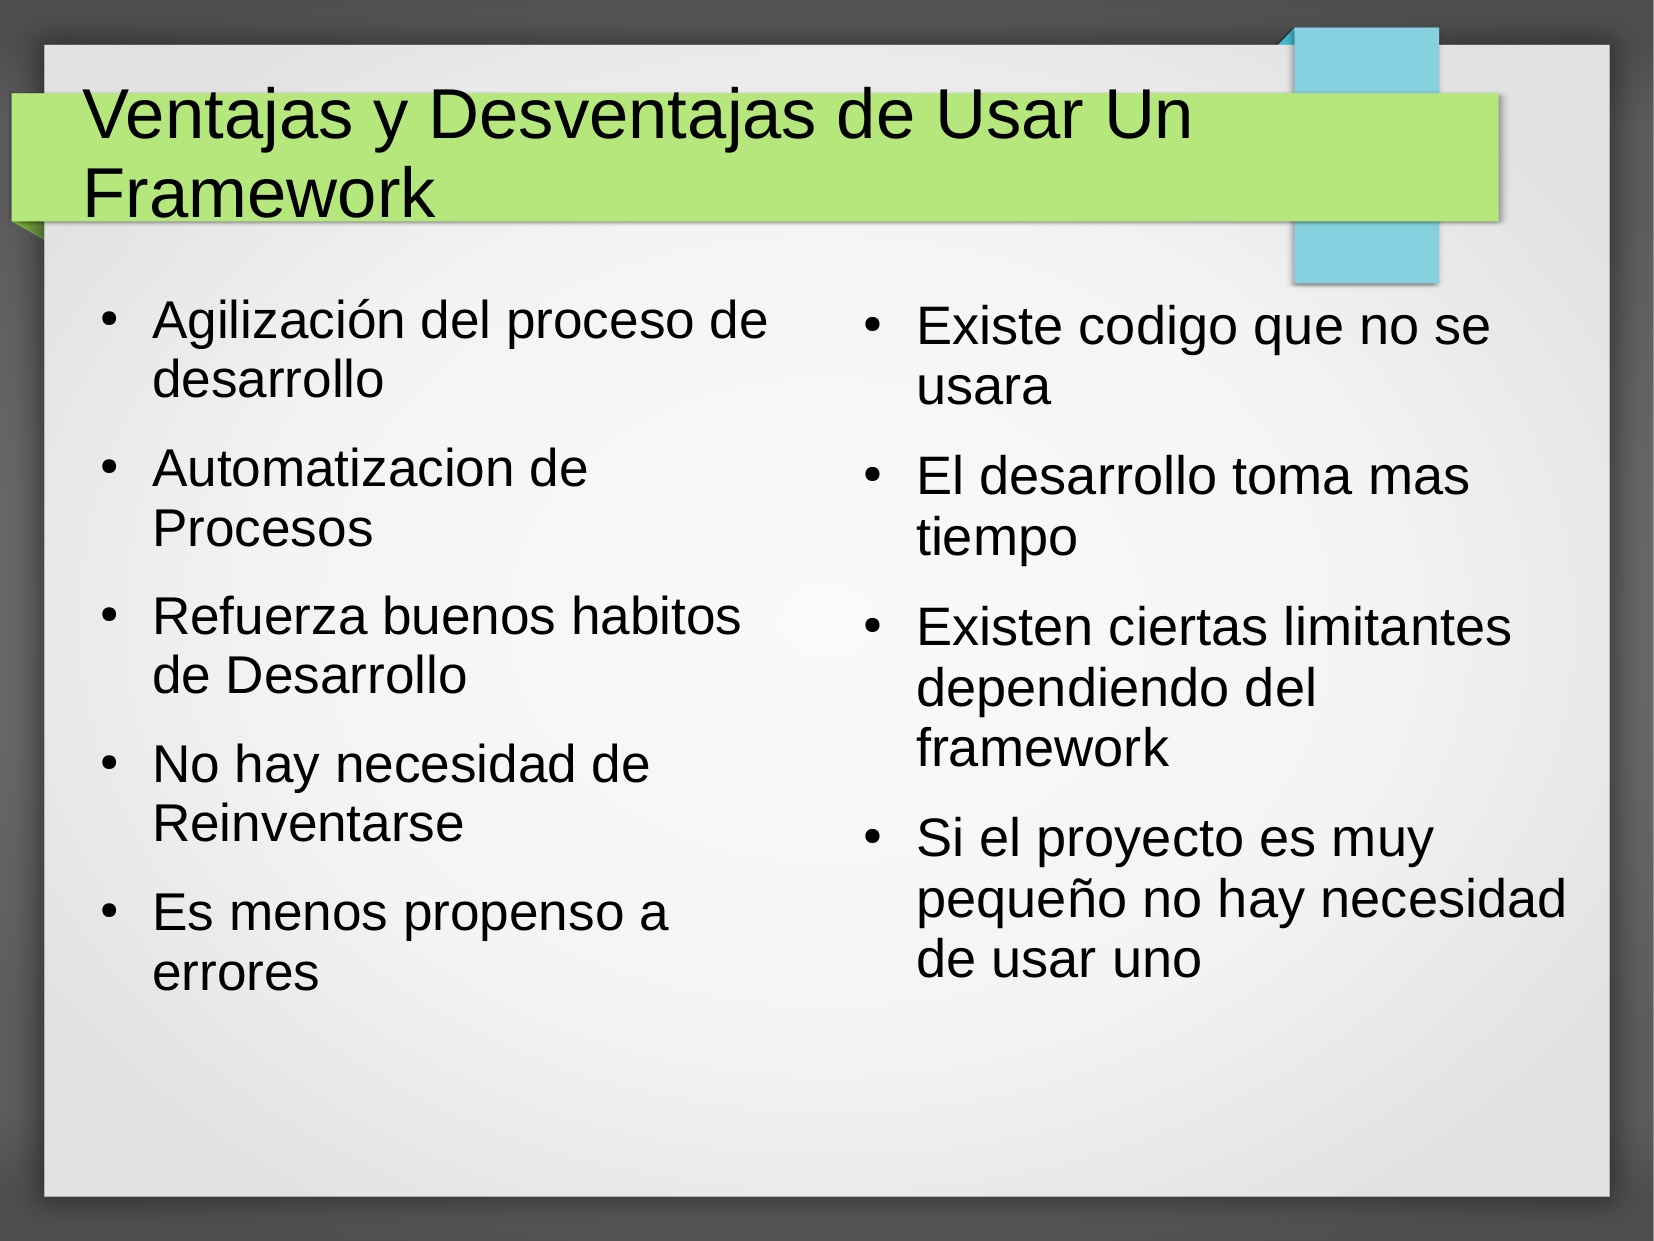

# Ventajas y Desventajas de Usar Un Framework
Agilización del proceso de desarrollo
Automatizacion de Procesos
Refuerza buenos habitos de Desarrollo
No hay necesidad de Reinventarse
Es menos propenso a errores
Existe codigo que no se usara
El desarrollo toma mas tiempo
Existen ciertas limitantes dependiendo del framework
Si el proyecto es muy pequeño no hay necesidad de usar uno